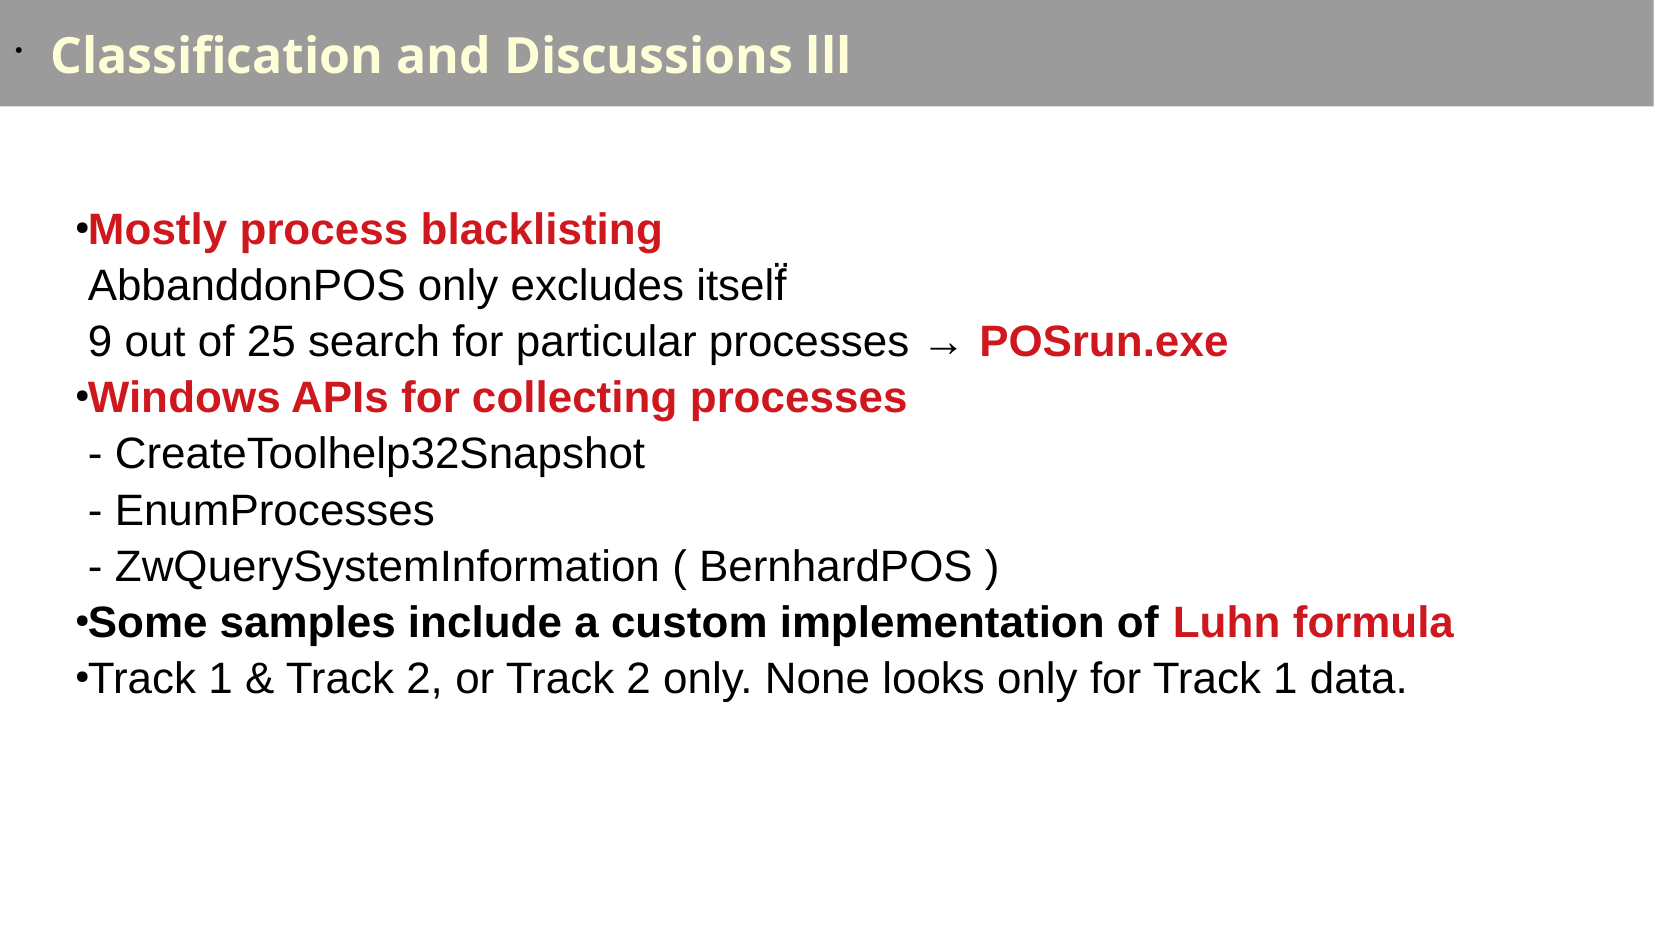

Classification and Discussions lll
# Mostly process blacklisting
AbbanddonPOS only excludes itself̈
9 out of 25 search for particular processes → POSrun.exe
Windows APIs for collecting processes
- CreateToolhelp32Snapshot
- EnumProcesses
- ZwQuerySystemInformation ( BernhardPOS )
Some samples include a custom implementation of Luhn formula
Track 1 & Track 2, or Track 2 only. None looks only for Track 1 data.